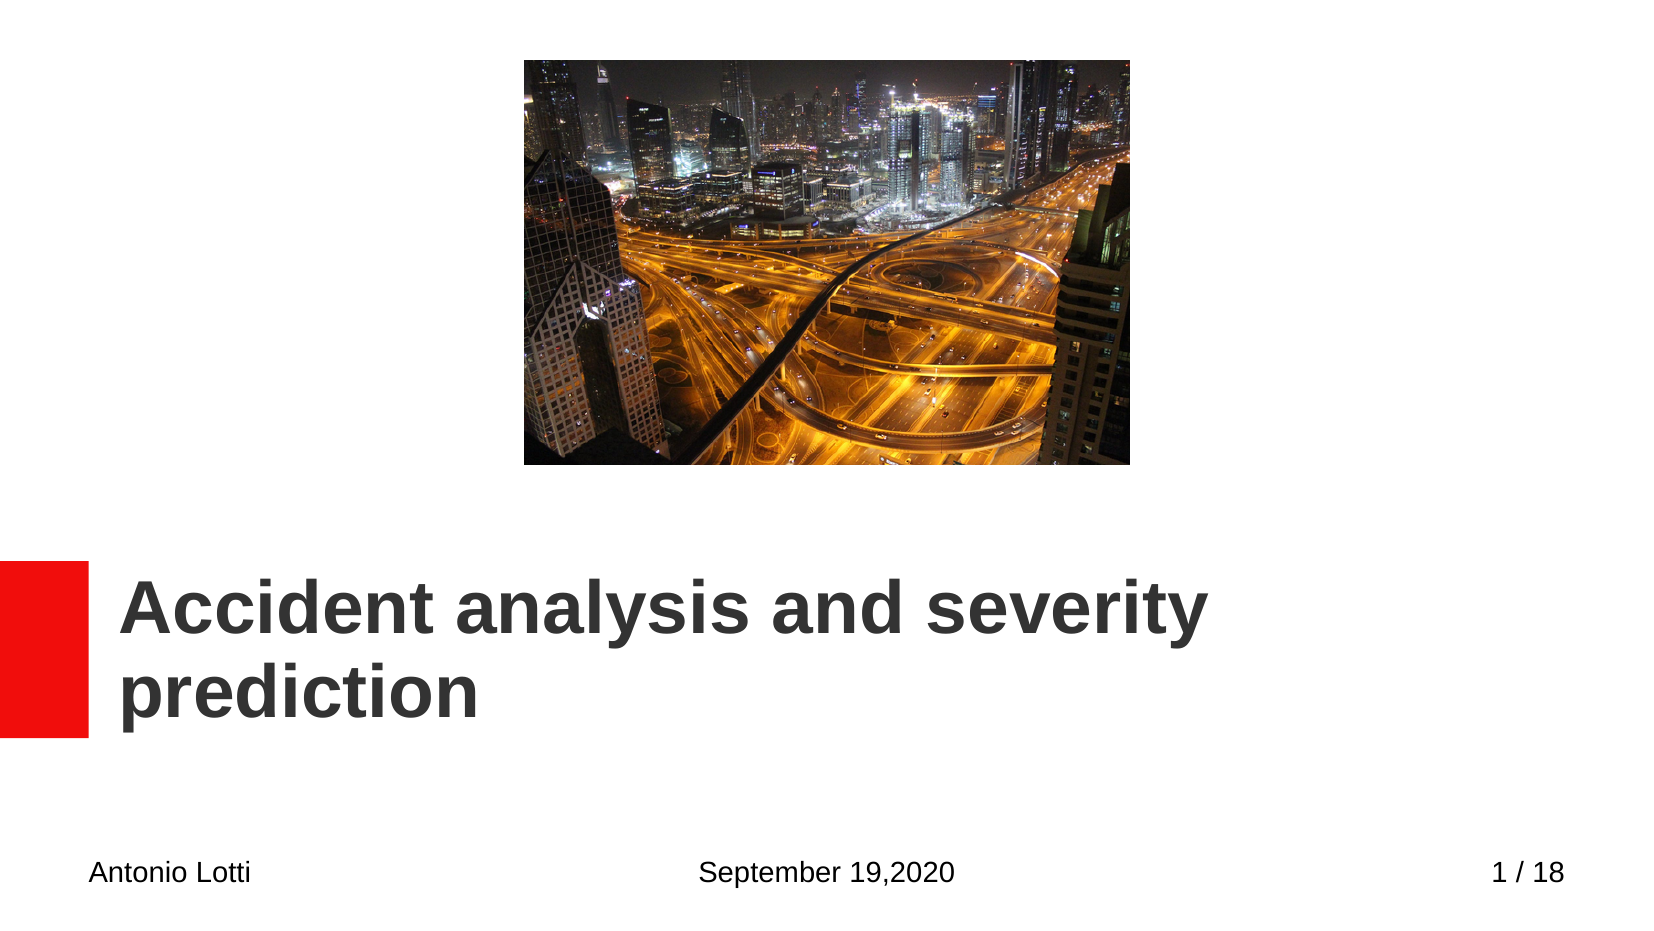

# Accident analysis and severity prediction
1